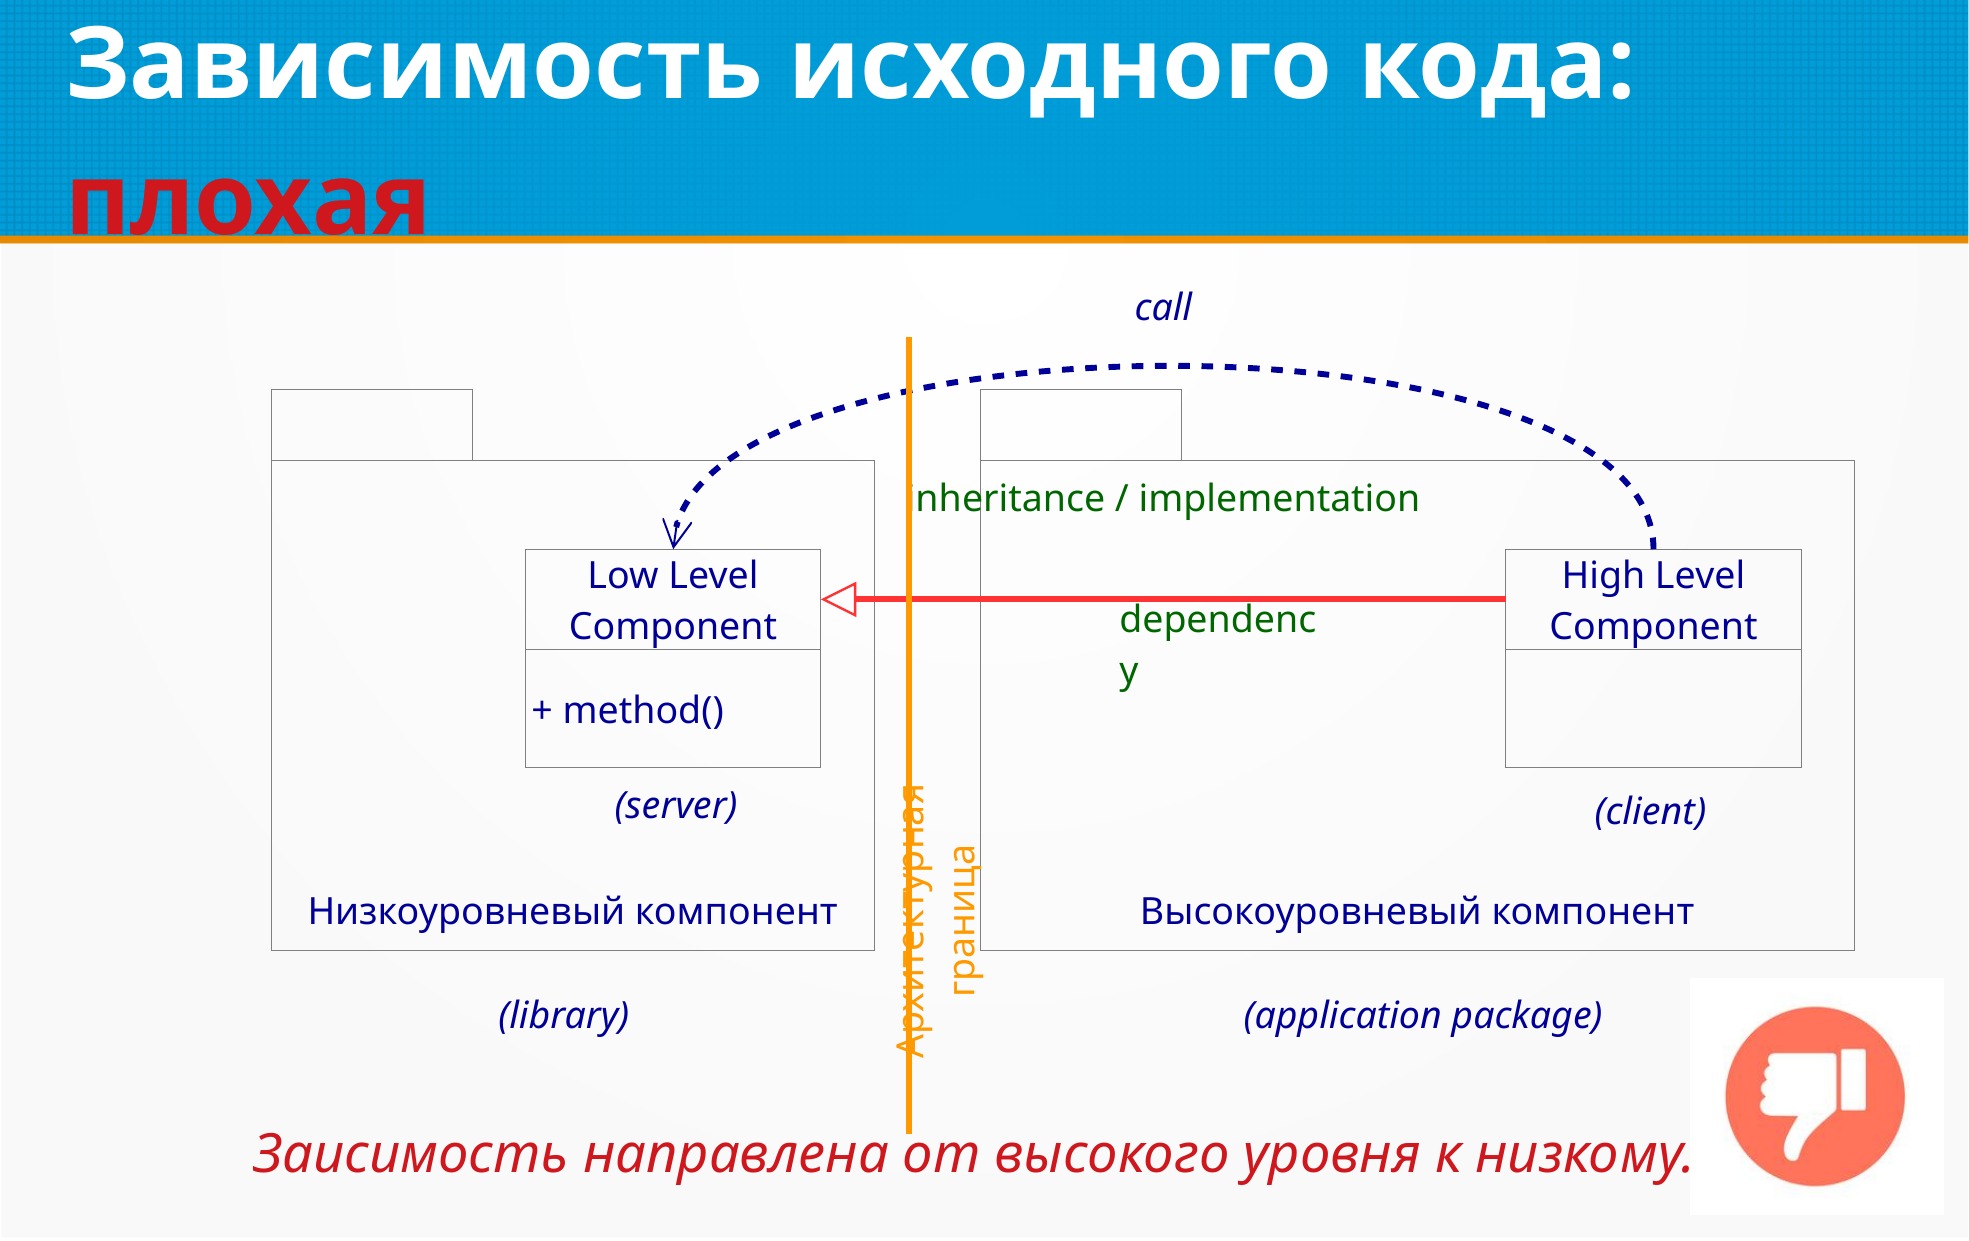

Зависимость исходного кода: плохая
Низкоуровневый компонент
Высокоуровневый компонент
Low Level
Component
High Level
Component
dependency
+ method()
(server)
(client)
Архитектурная граница
(library)
(application package)
Заисимость направлена от высокого уровня к низкому.